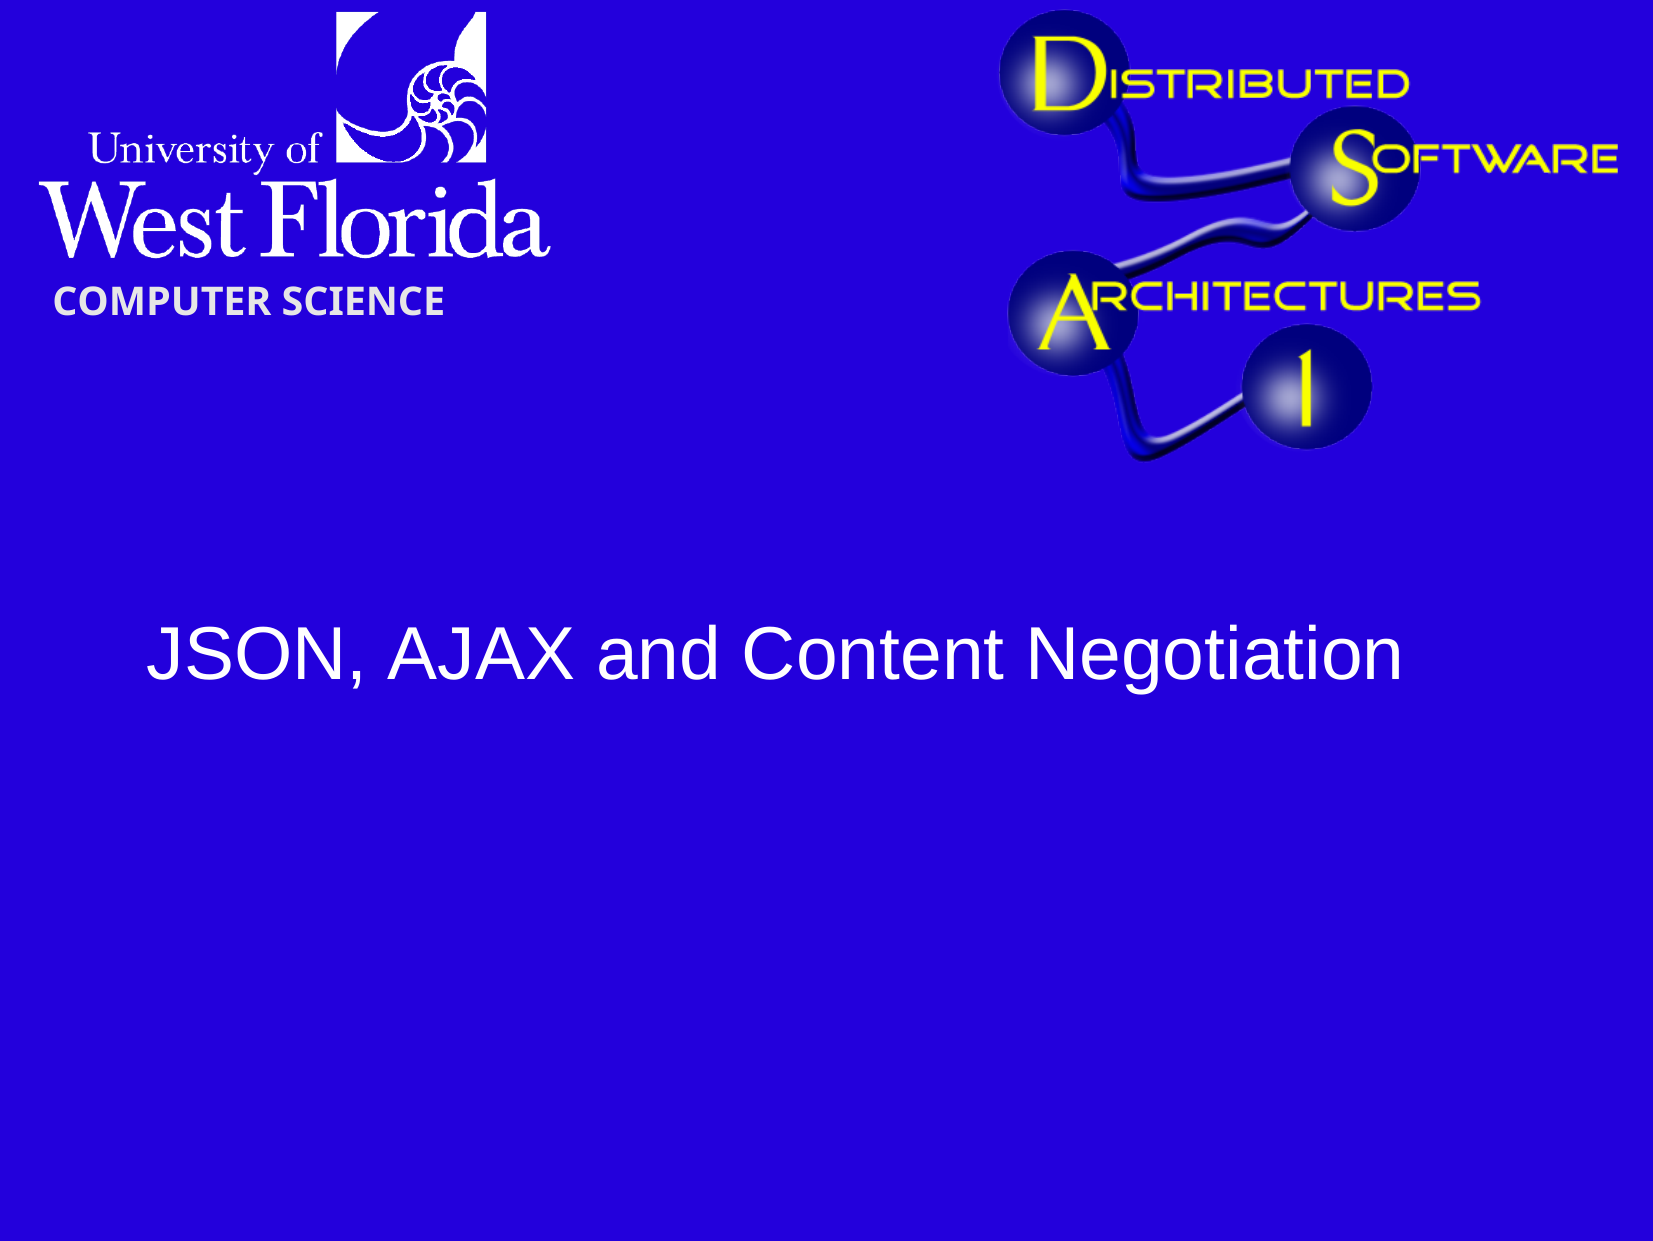

COMPUTER SCIENCE
JSON, AJAX and Content Negotiation